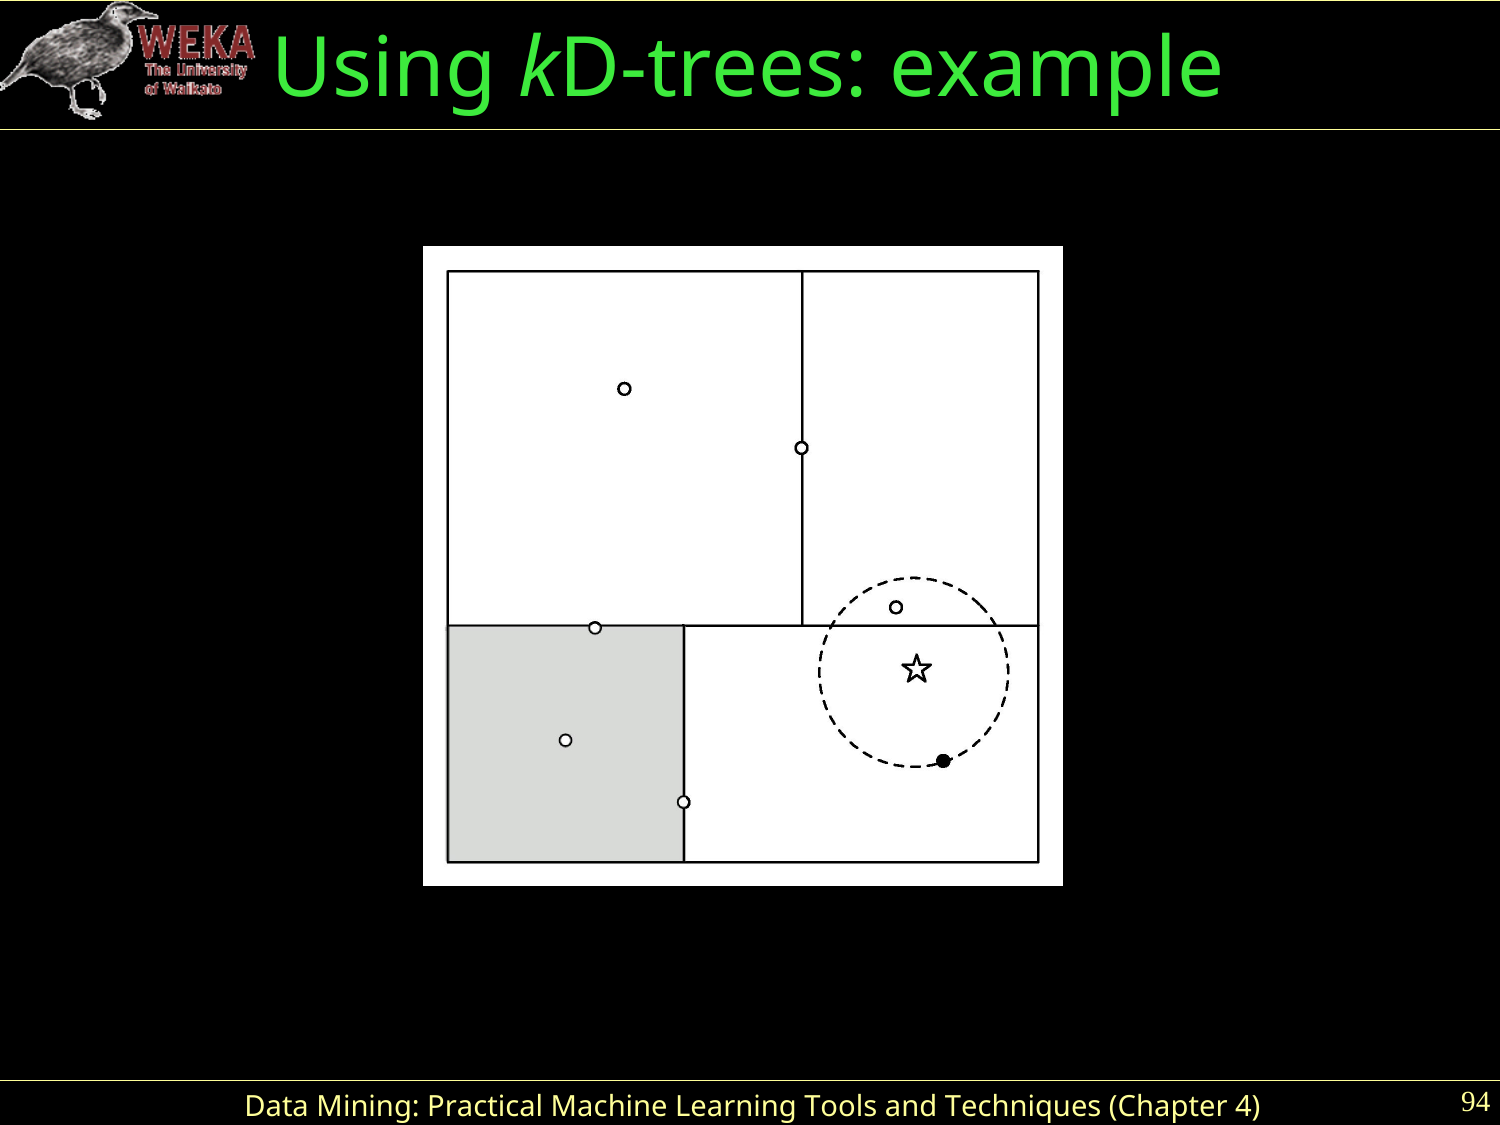

# Using kD-trees: example
Data Mining: Practical Machine Learning Tools and Techniques (Chapter 4)
94